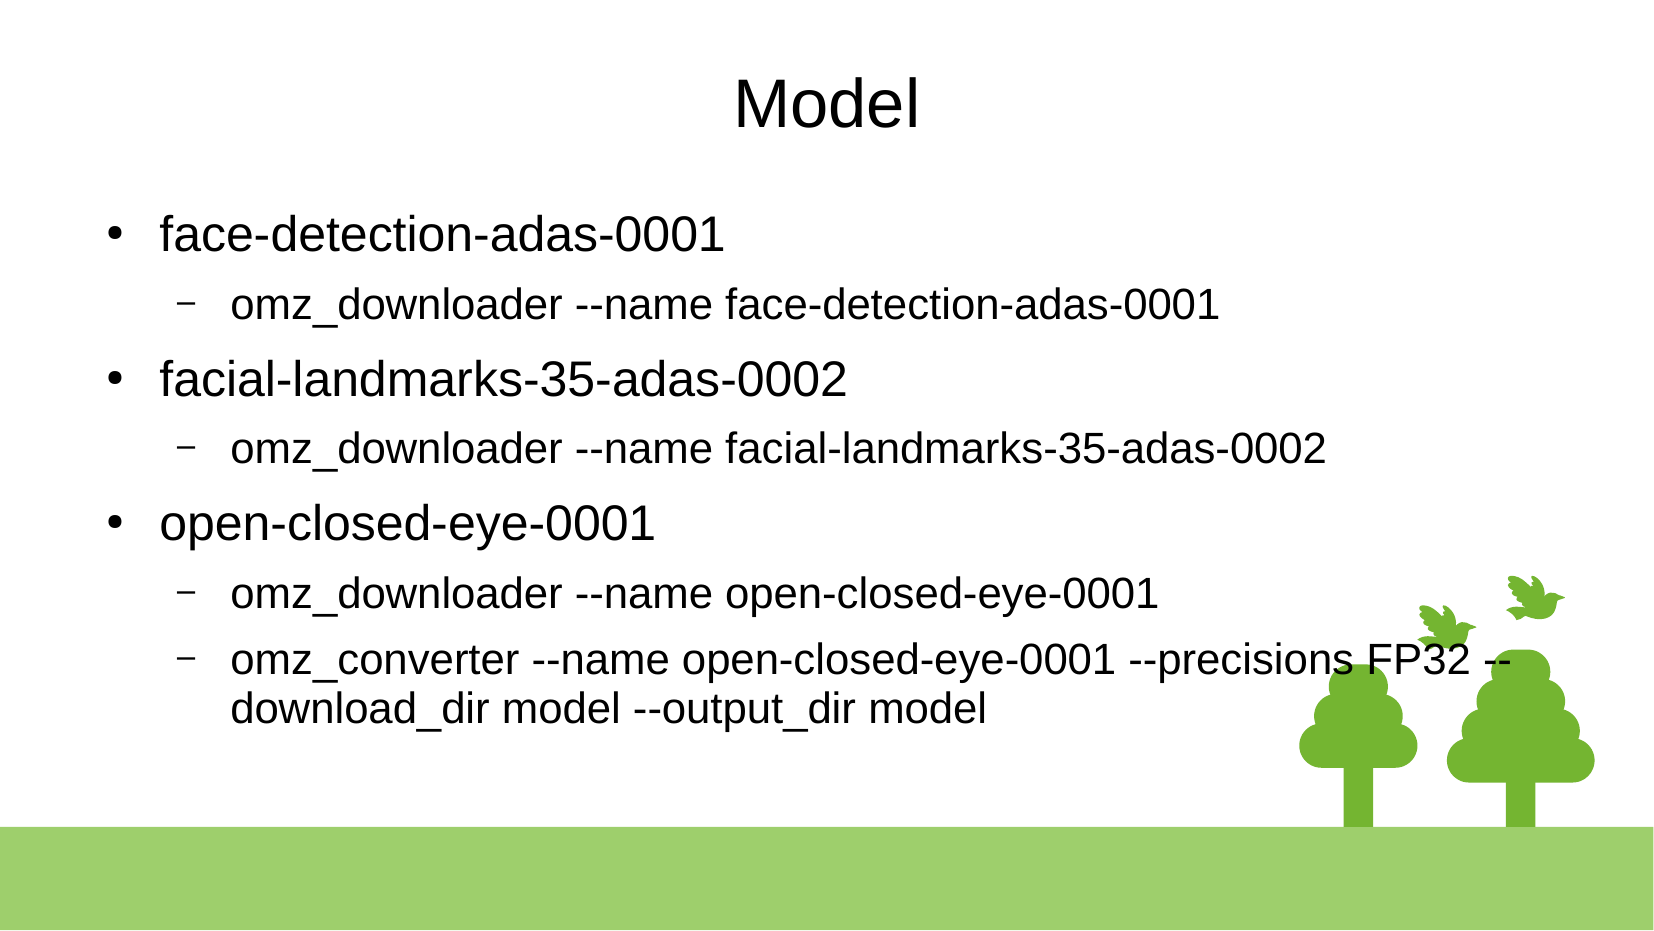

# Model
face-detection-adas-0001
omz_downloader --name face-detection-adas-0001
facial-landmarks-35-adas-0002
omz_downloader --name facial-landmarks-35-adas-0002
open-closed-eye-0001
omz_downloader --name open-closed-eye-0001
omz_converter --name open-closed-eye-0001 --precisions FP32 --download_dir model --output_dir model